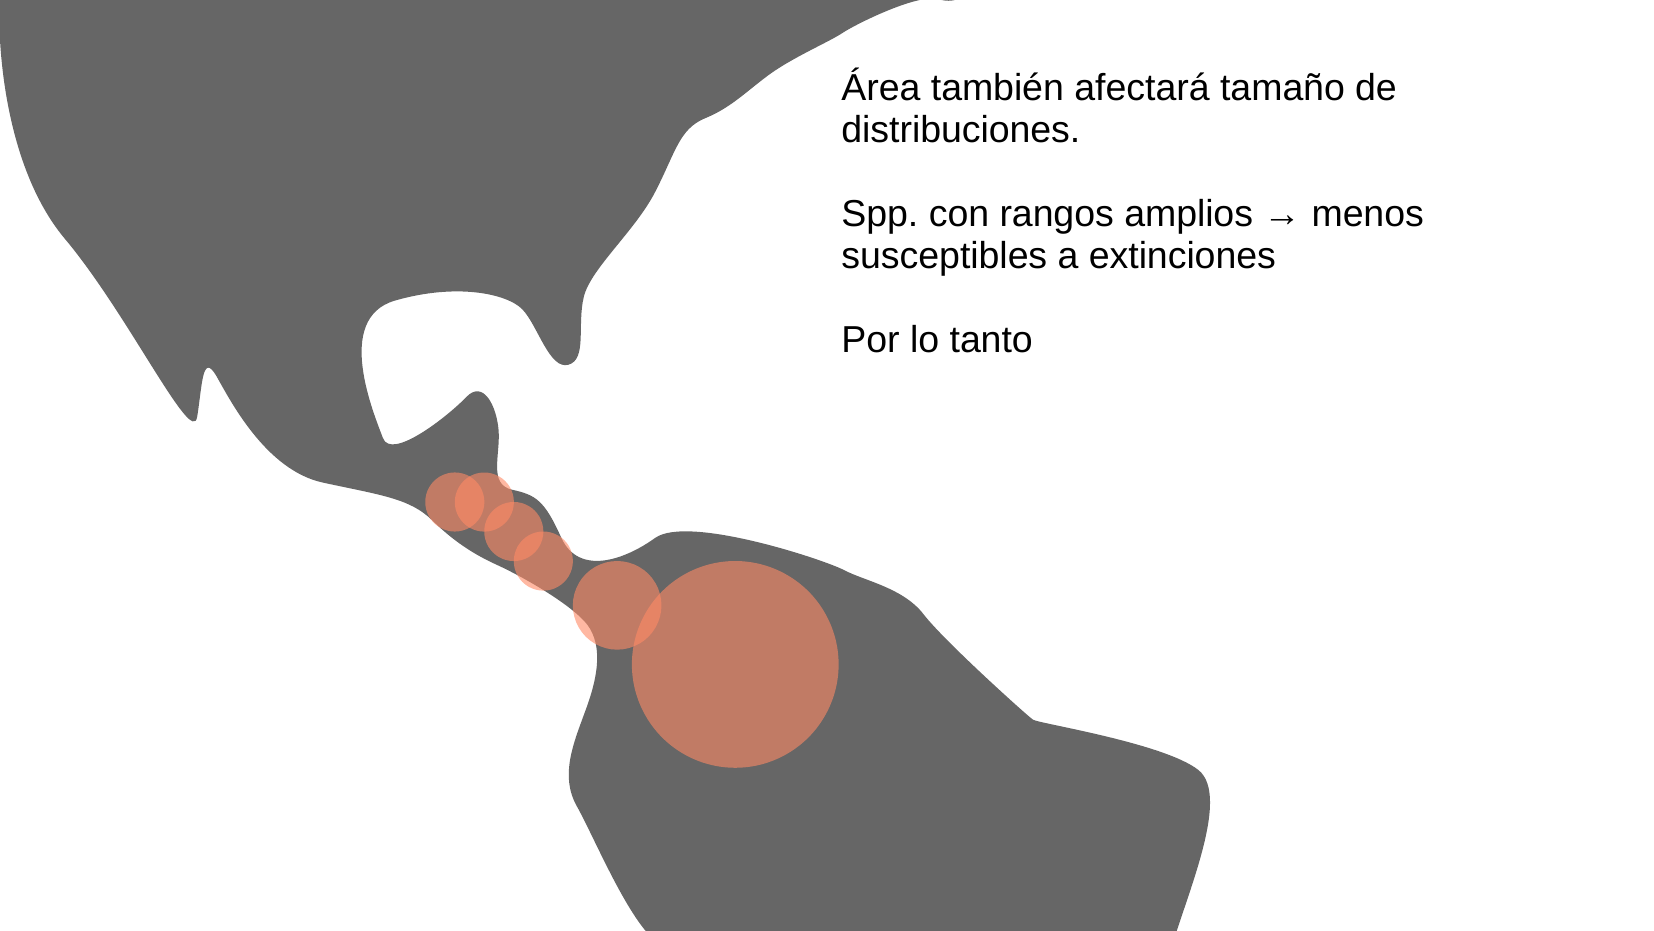

Área también afectará tamaño de distribuciones.
Spp. con rangos amplios → menos susceptibles a extinciones
Por lo tanto